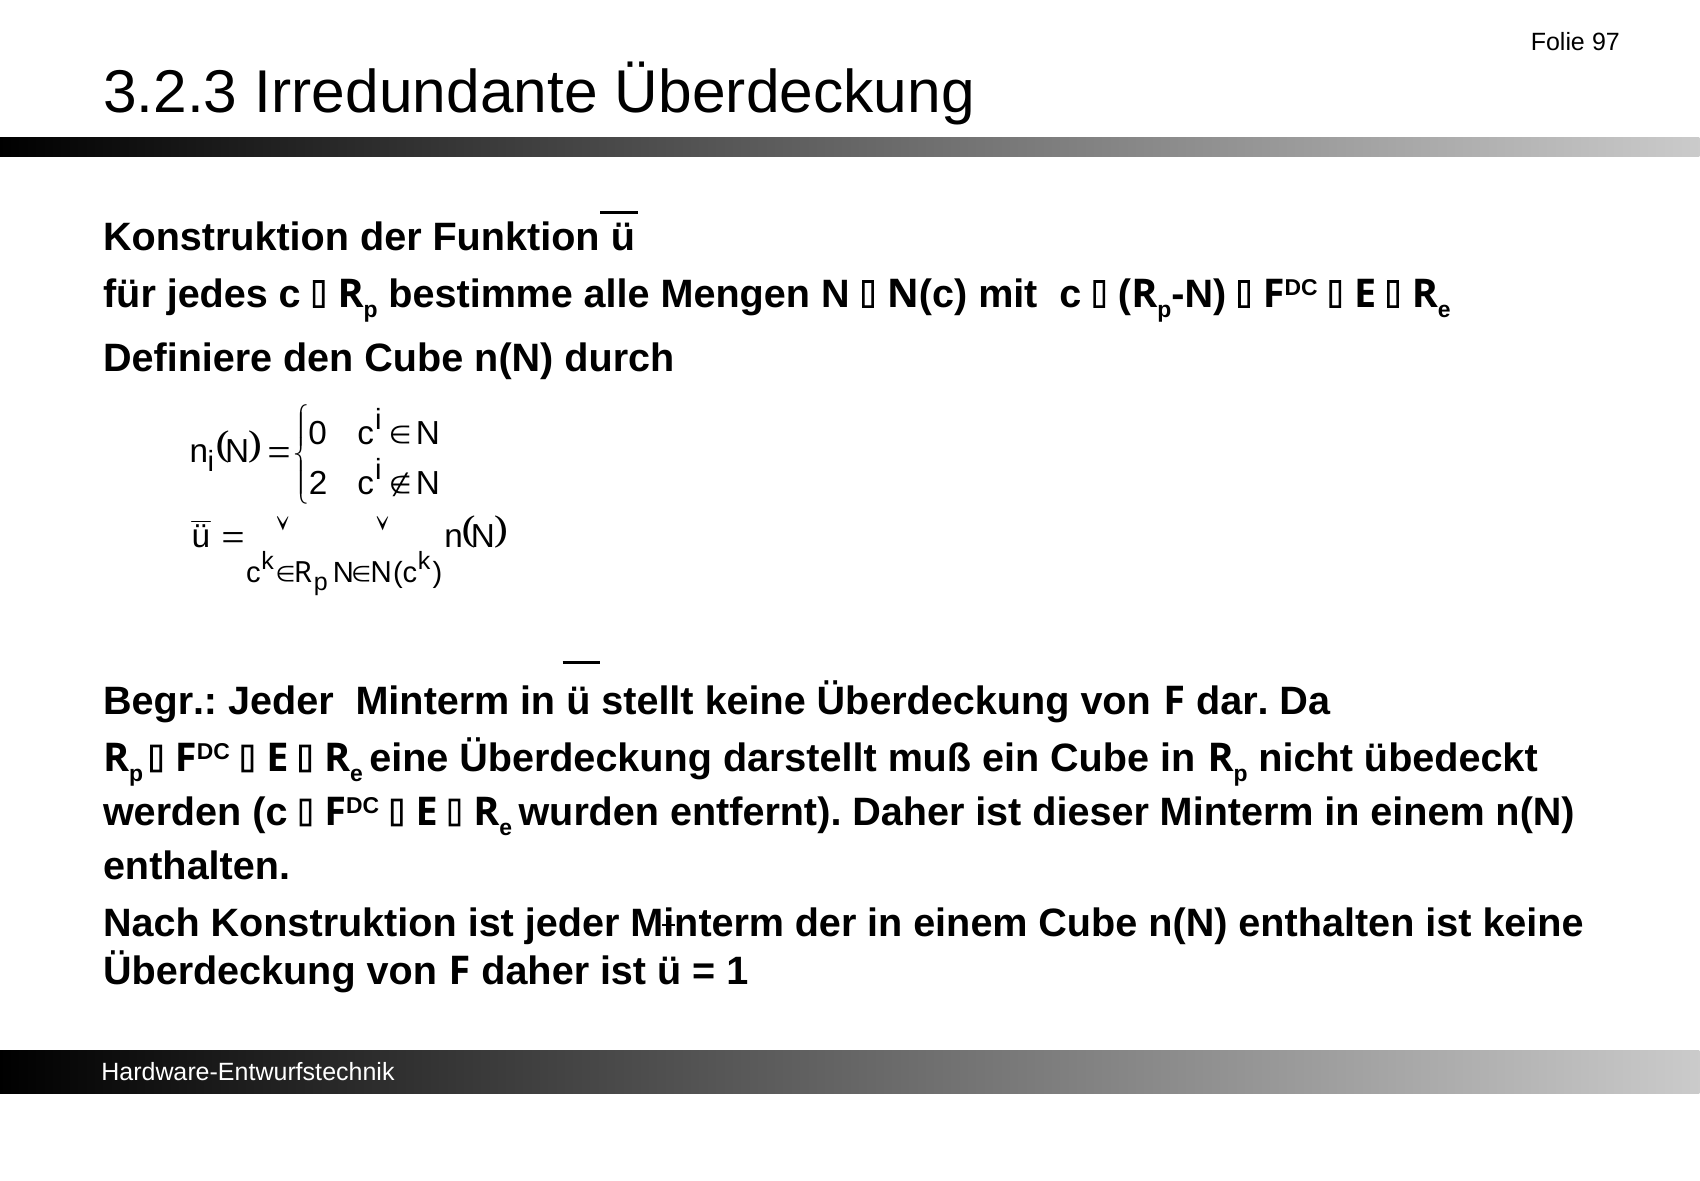

# 3.2.3 Irredundante Überdeckung
Konstruktion der Funktion ü
für jedes c  Rp bestimme alle Mengen N  N(c) mit c  (Rp-N)  FDC  E  Re
Definiere den Cube n(N) durch
Begr.: Jeder Minterm in ü stellt keine Überdeckung von F dar. Da
Rp  FDC  E  Re eine Überdeckung darstellt muß ein Cube in Rp nicht übedeckt werden (c  FDC  E  Re wurden entfernt). Daher ist dieser Minterm in einem n(N) enthalten.
Nach Konstruktion ist jeder Minterm der in einem Cube n(N) enthalten ist keine Überdeckung von F daher ist ü = 1